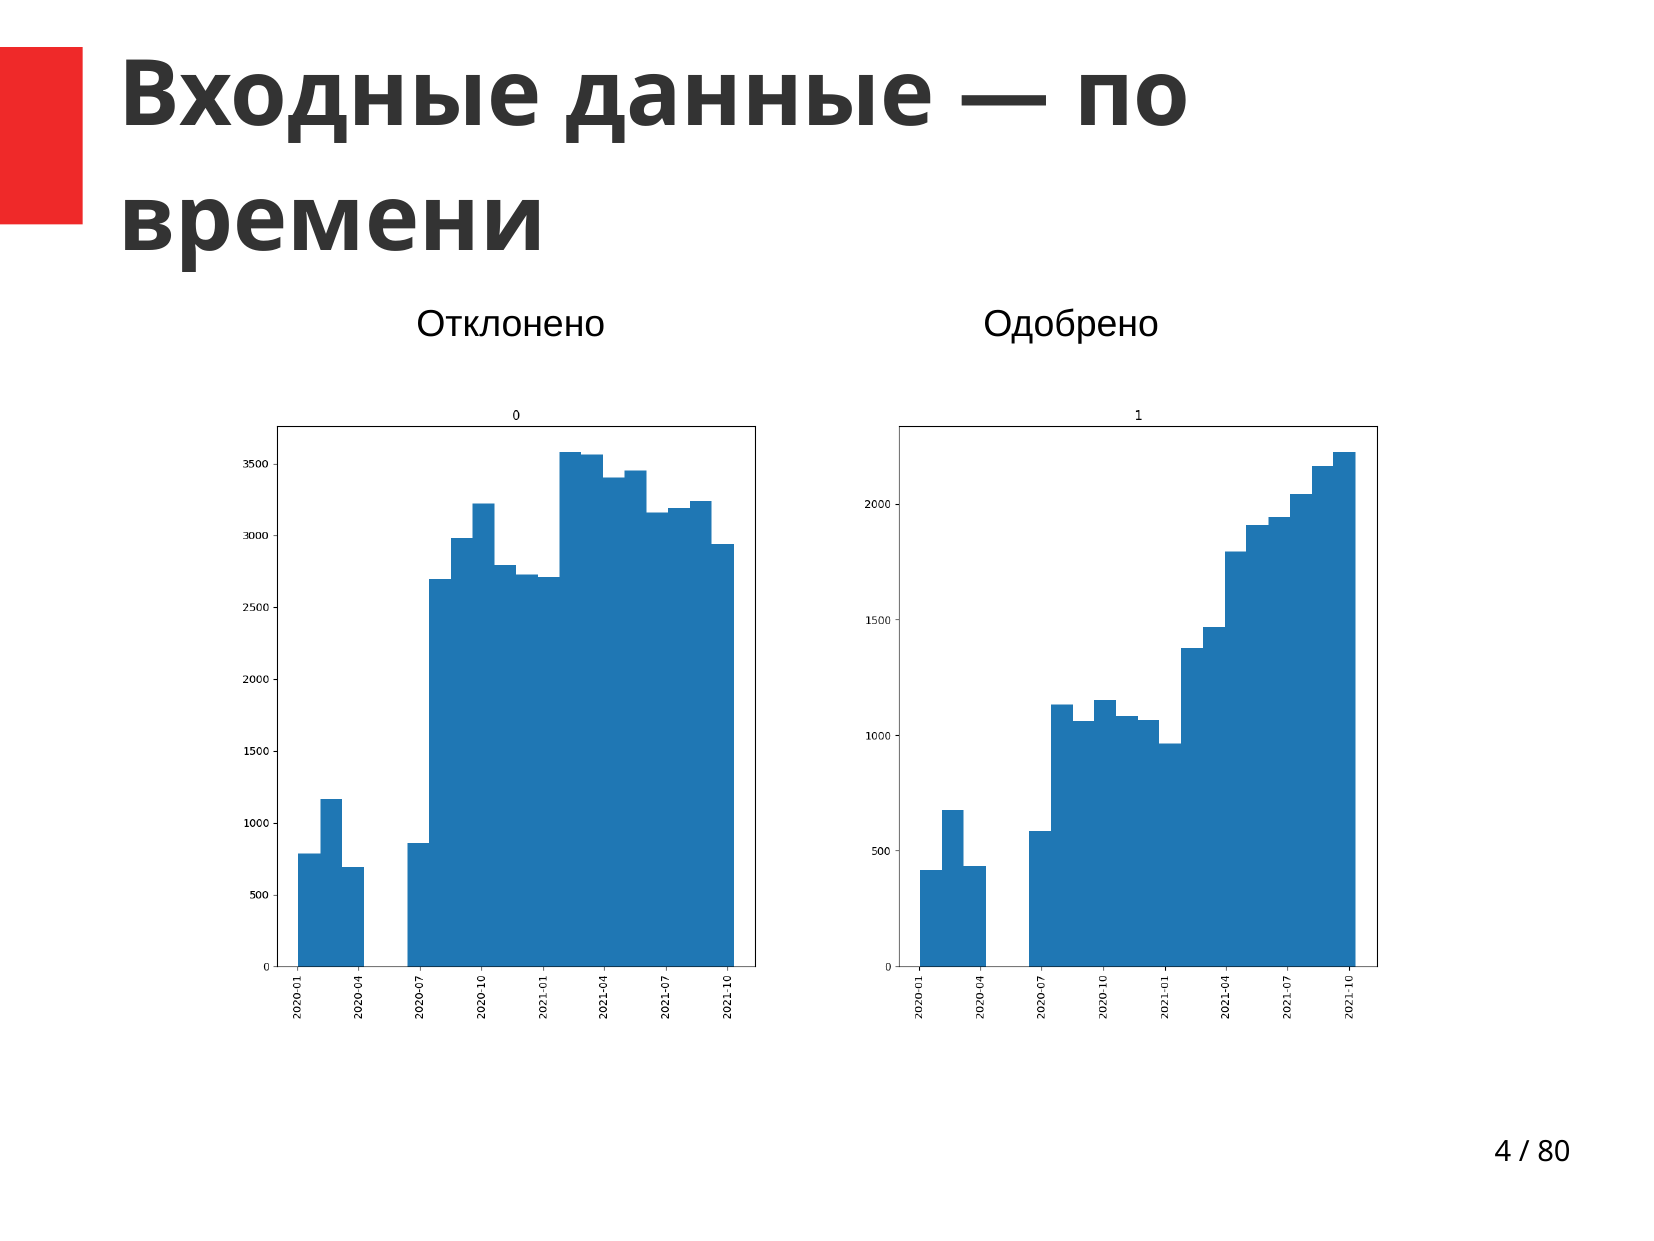

# Входные данные — по времени
Отклонено
Одобрено
4